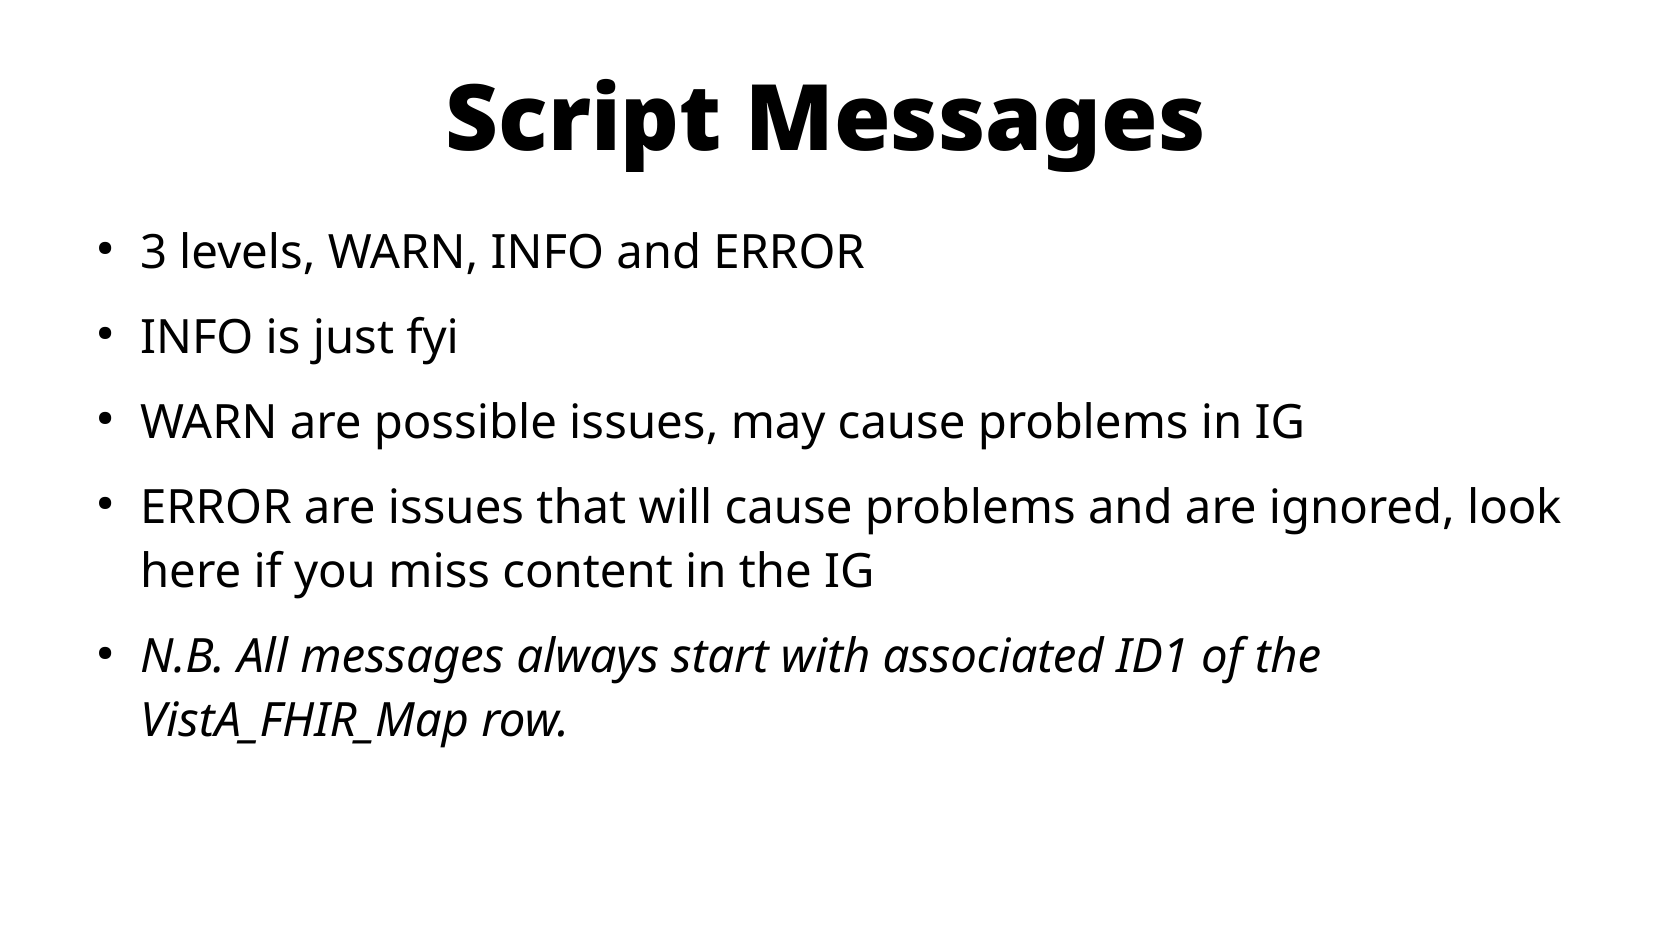

# Script Messages
3 levels, WARN, INFO and ERROR
INFO is just fyi
WARN are possible issues, may cause problems in IG
ERROR are issues that will cause problems and are ignored, look here if you miss content in the IG
N.B. All messages always start with associated ID1 of the VistA_FHIR_Map row.